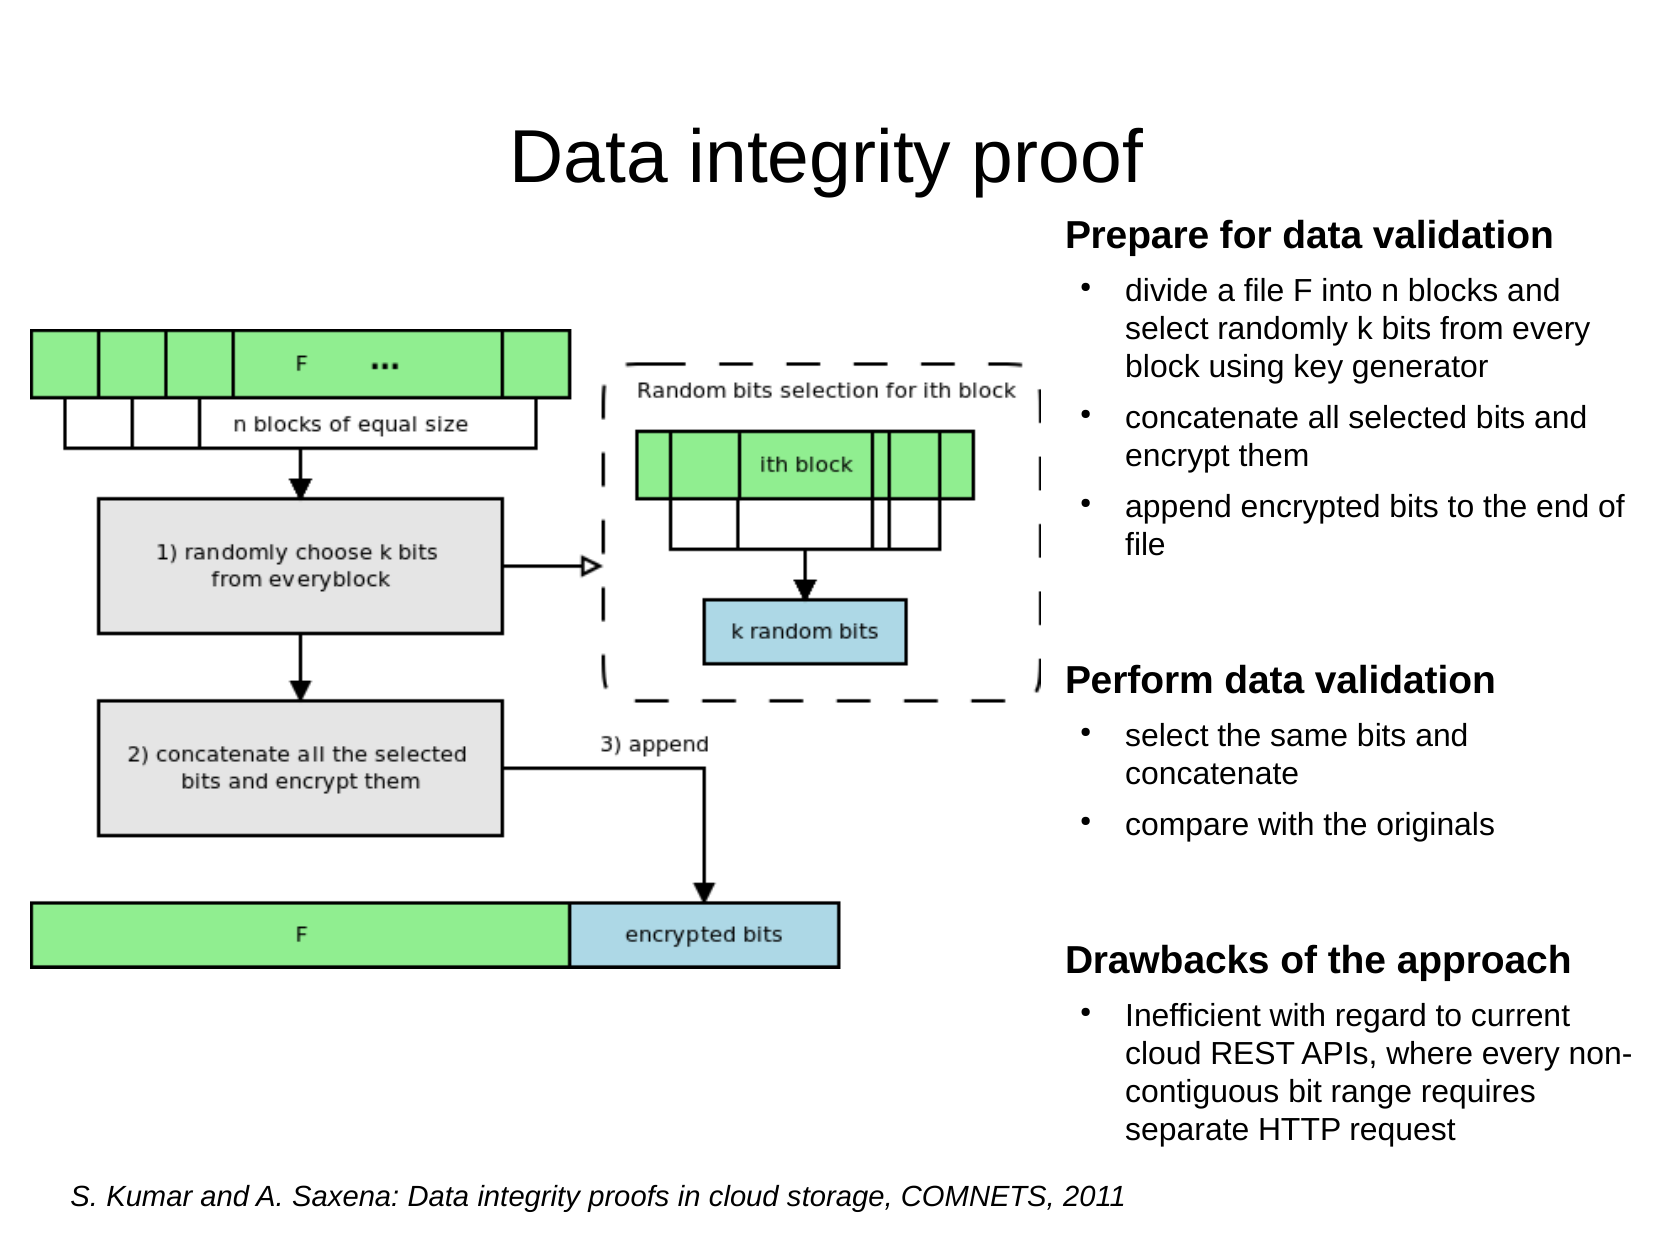

Data integrity proof
# Prepare for data validation
divide a file F into n blocks and select randomly k bits from every block using key generator
concatenate all selected bits and encrypt them
append encrypted bits to the end of file
Perform data validation
select the same bits and concatenate
compare with the originals
Drawbacks of the approach
Inefficient with regard to current cloud REST APIs, where every non-contiguous bit range requires separate HTTP request
S. Kumar and A. Saxena: Data integrity proofs in cloud storage, COMNETS, 2011